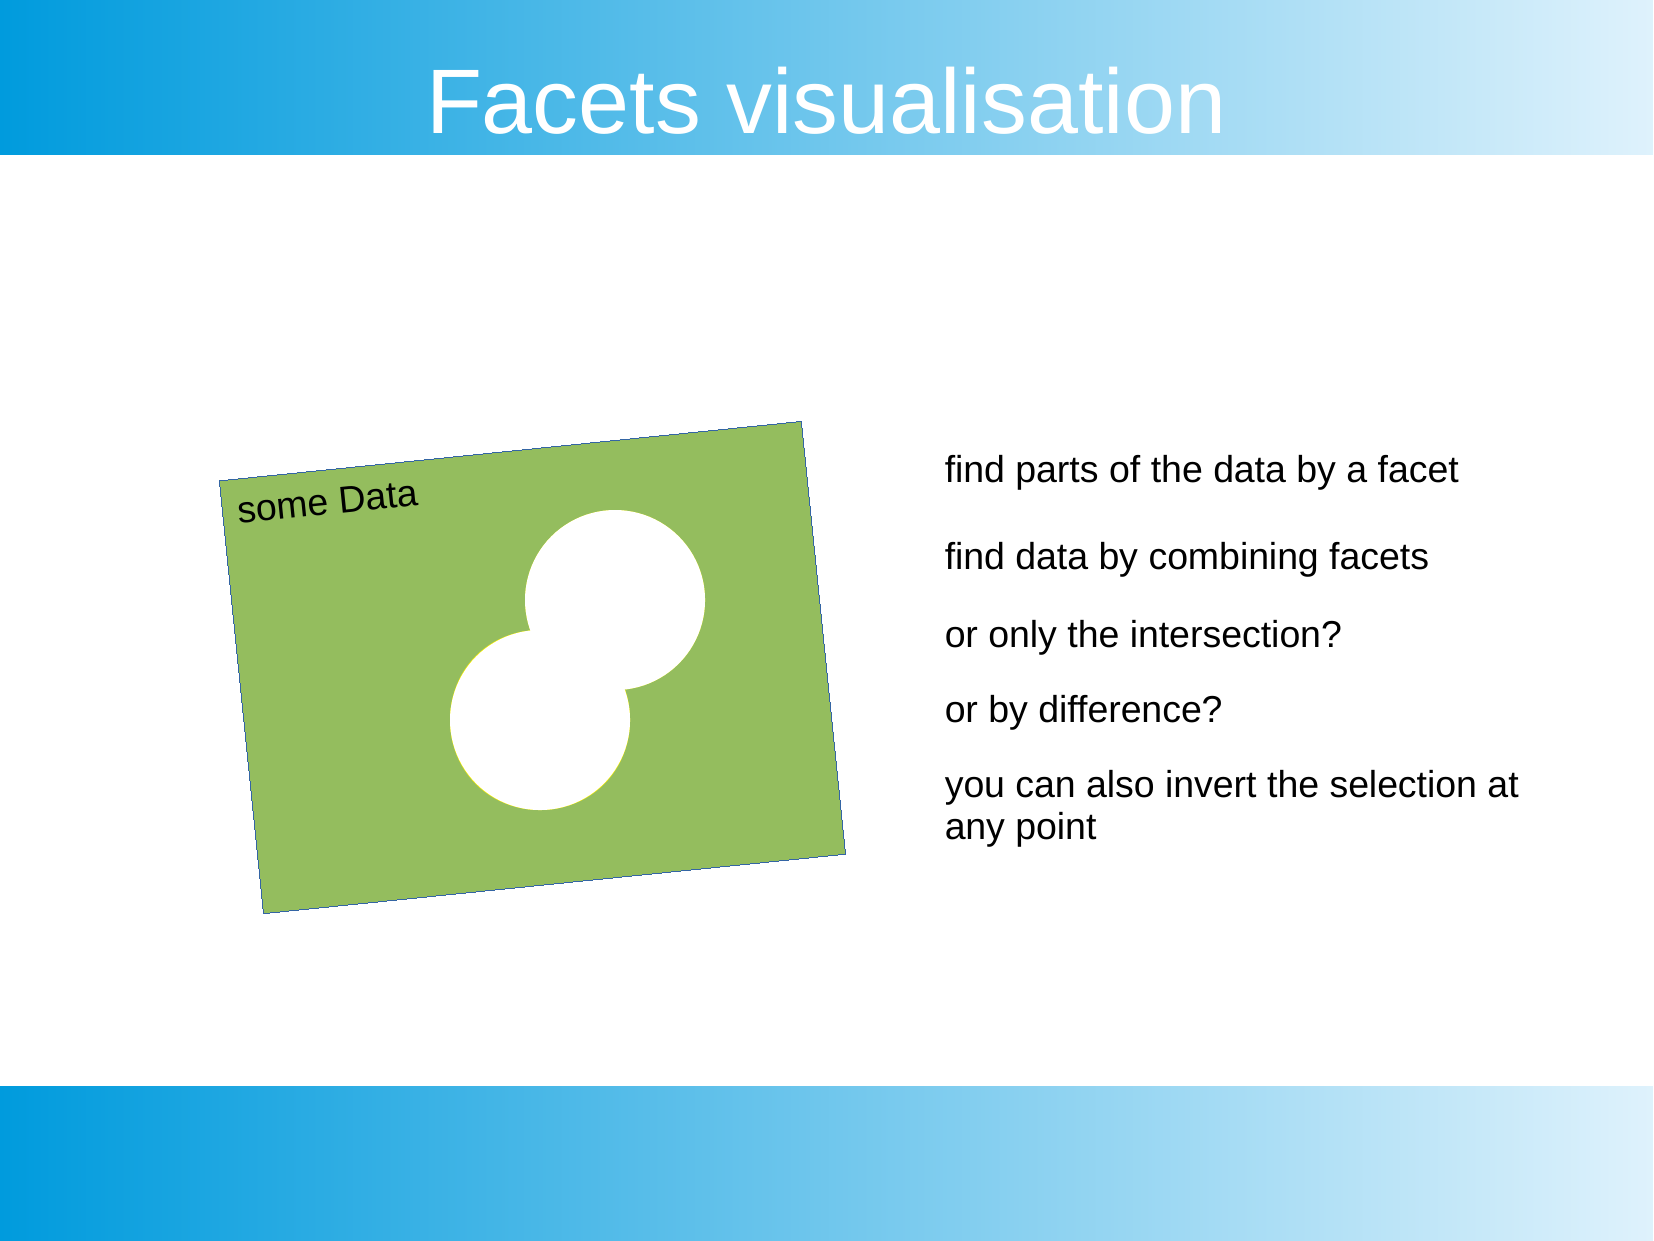

# Facets visualisation
some Data
find parts of the data by a facet
find data by combining facets
or only the intersection?
or by difference?
you can also invert the selection at any point